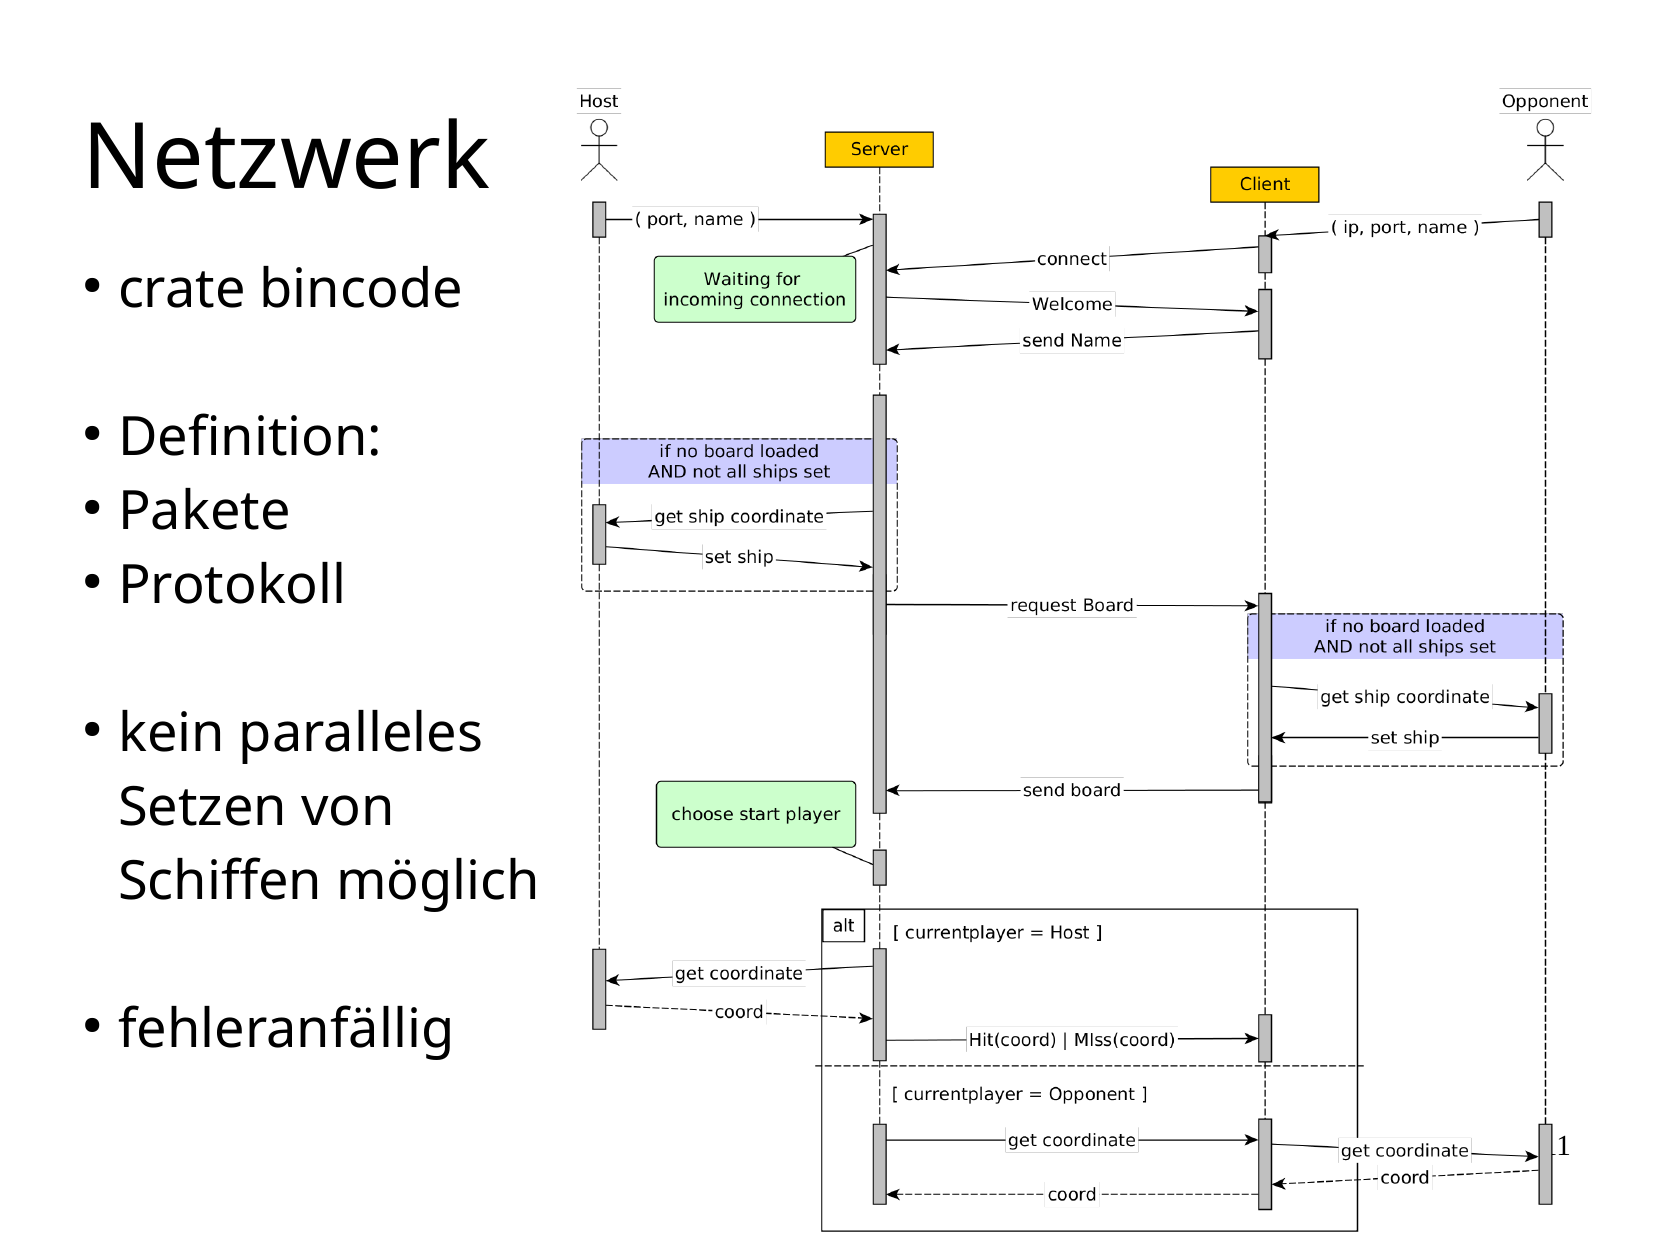

# Netzwerk
crate bincode
Definition:
Pakete
Protokoll
kein paralleles
Setzen von
Schiffen möglich
fehleranfällig
11